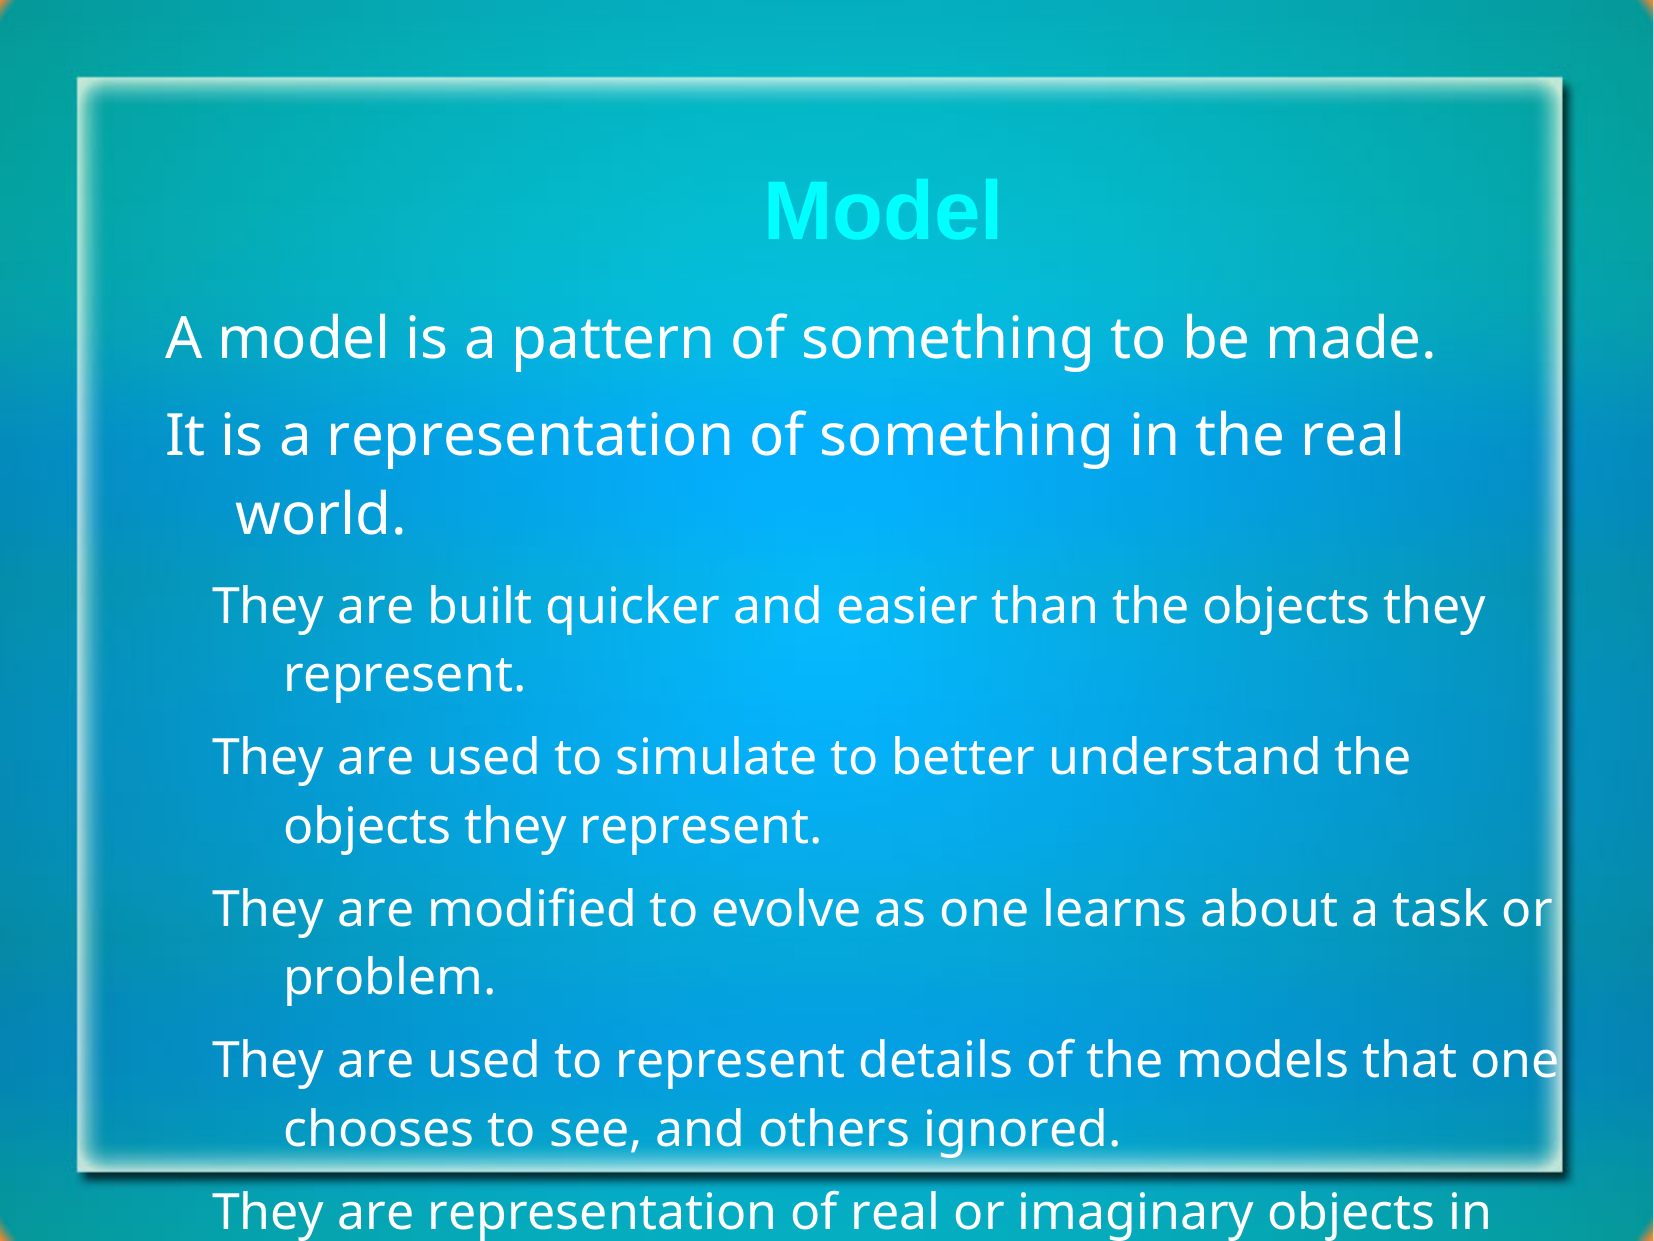

# Model
A model is a pattern of something to be made.
It is a representation of something in the real world.
They are built quicker and easier than the objects they represent.
They are used to simulate to better understand the objects they represent.
They are modified to evolve as one learns about a task or problem.
They are used to represent details of the models that one chooses to see, and others ignored.
They are representation of real or imaginary objects in any domain.